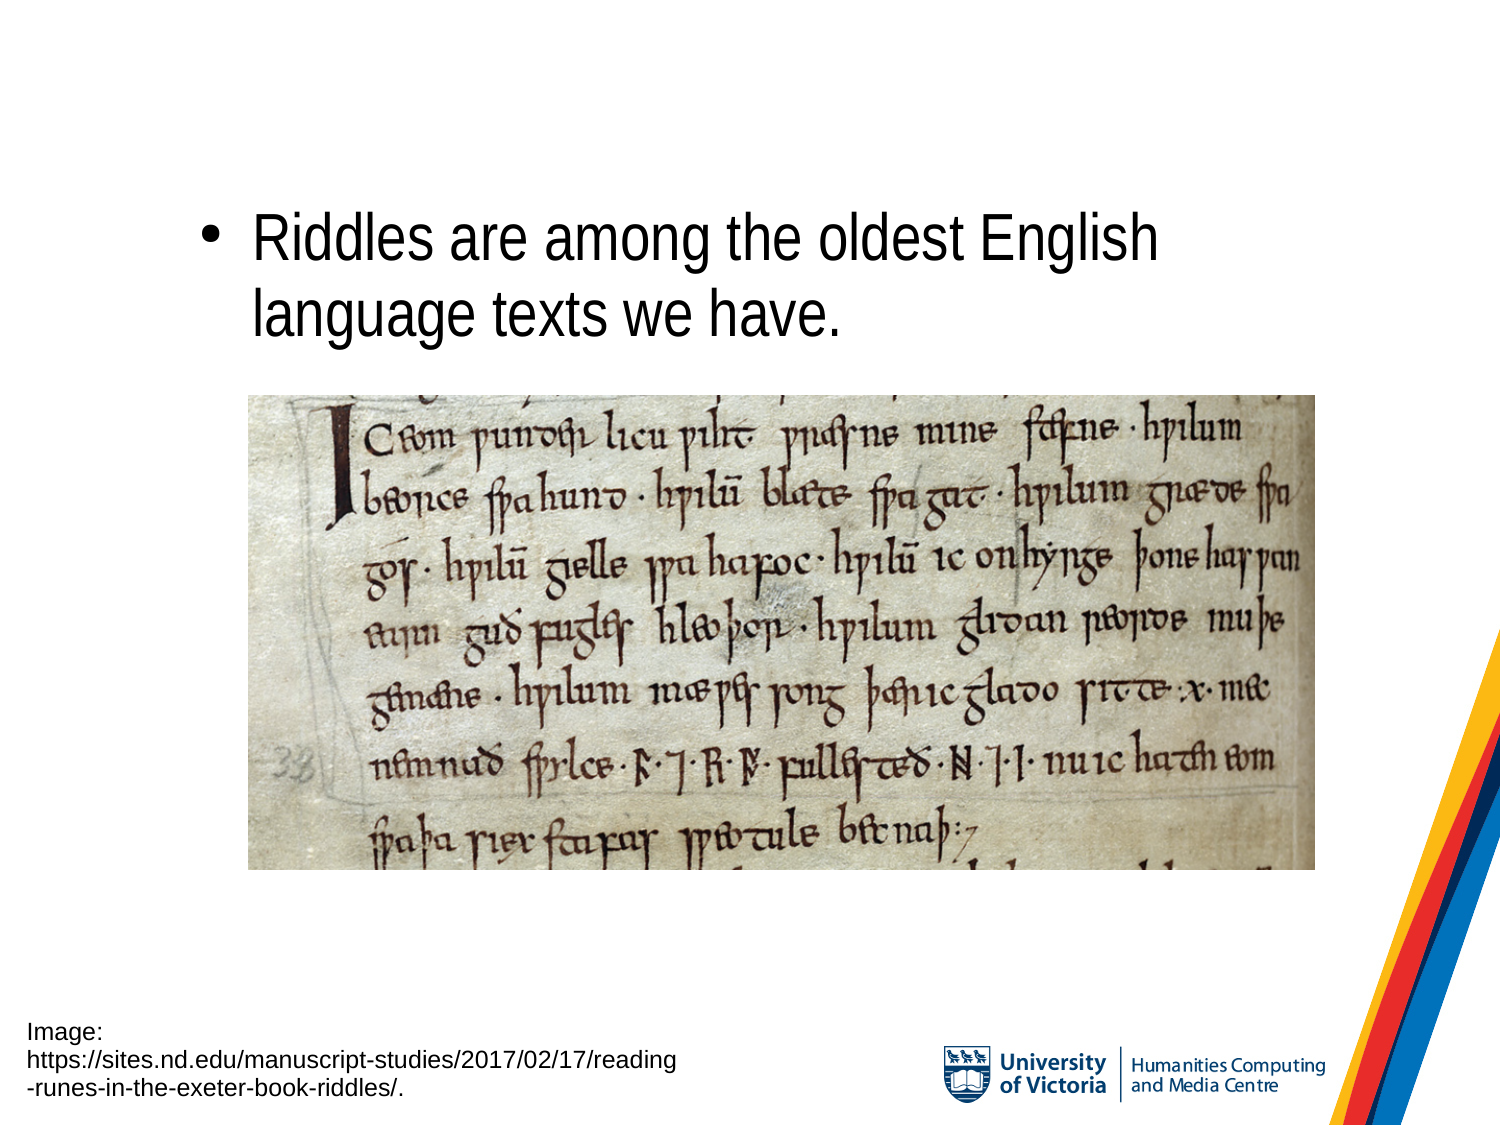

# Riddles are among the oldest English language texts we have.
Image: https://sites.nd.edu/manuscript-studies/2017/02/17/reading-runes-in-the-exeter-book-riddles/.